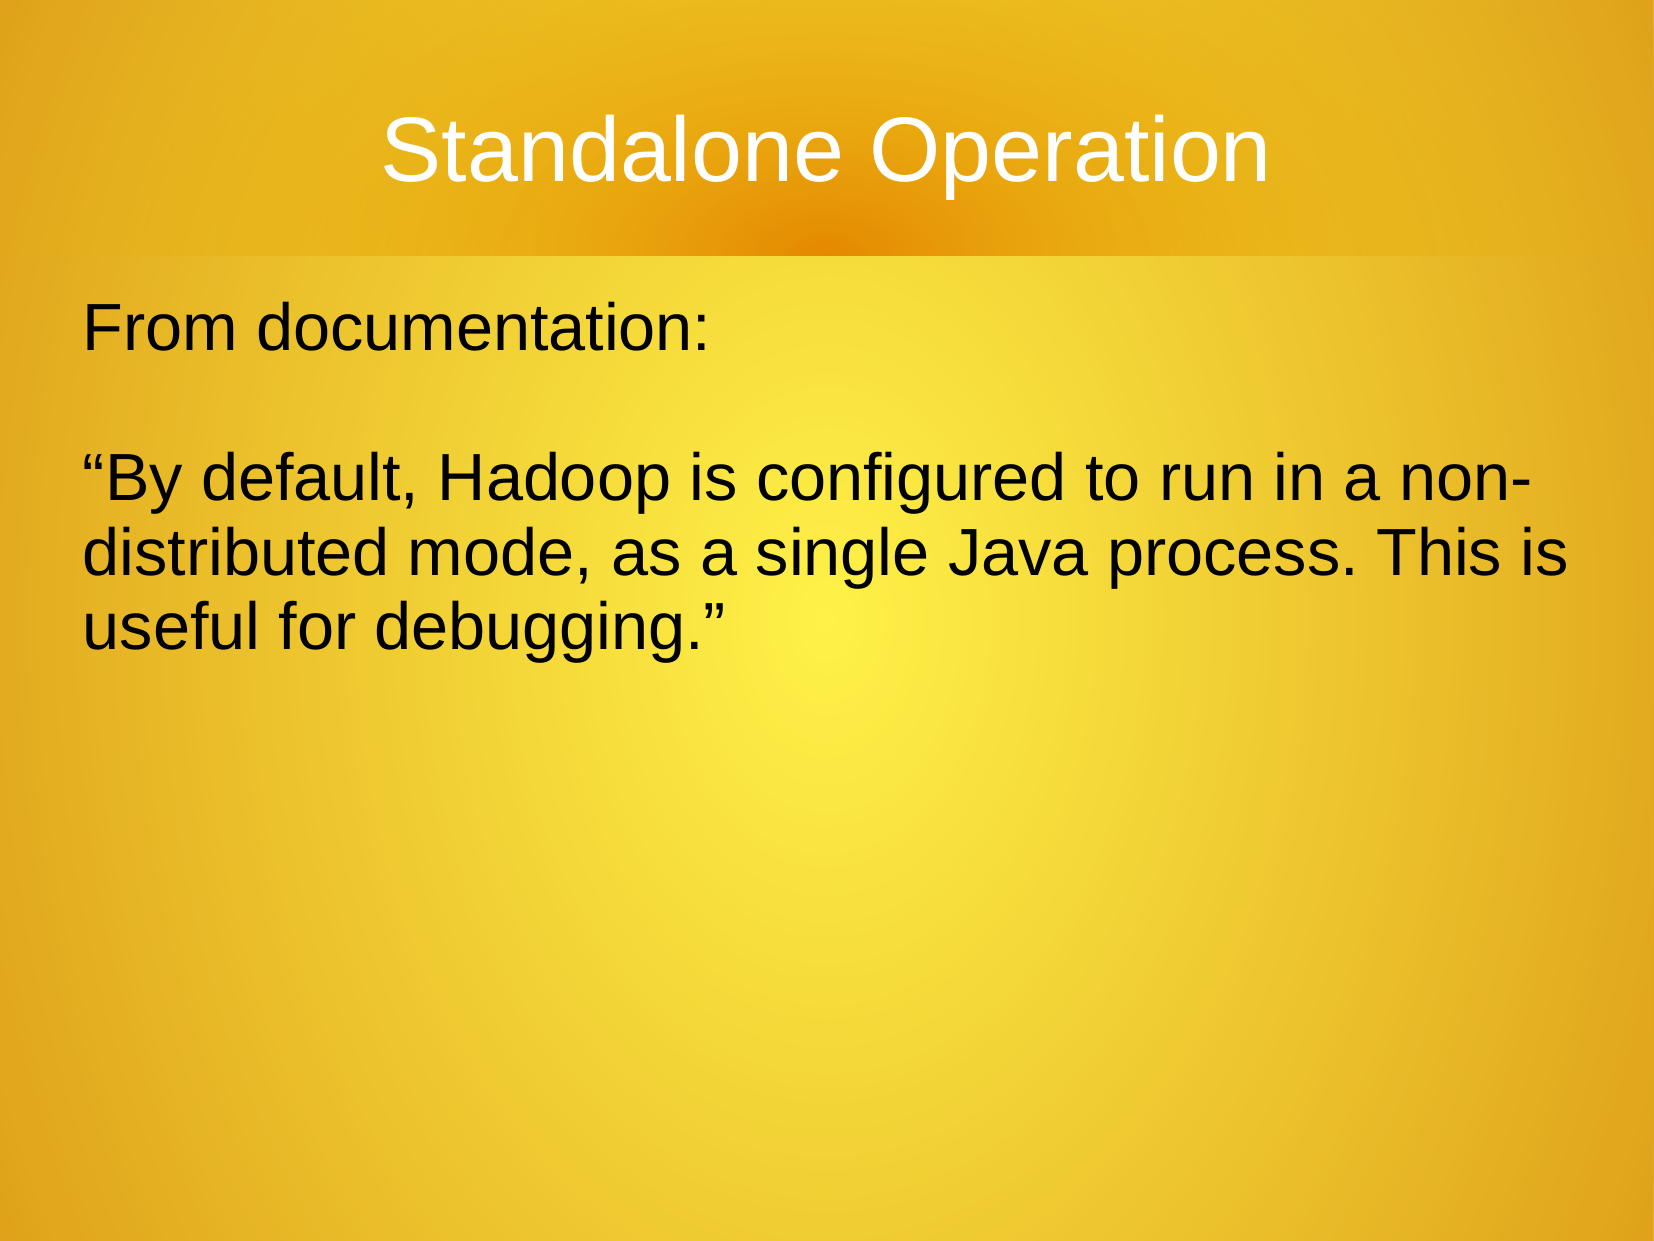

# Standalone Operation
From documentation:
“By default, Hadoop is configured to run in a non-distributed mode, as a single Java process. This is useful for debugging.”